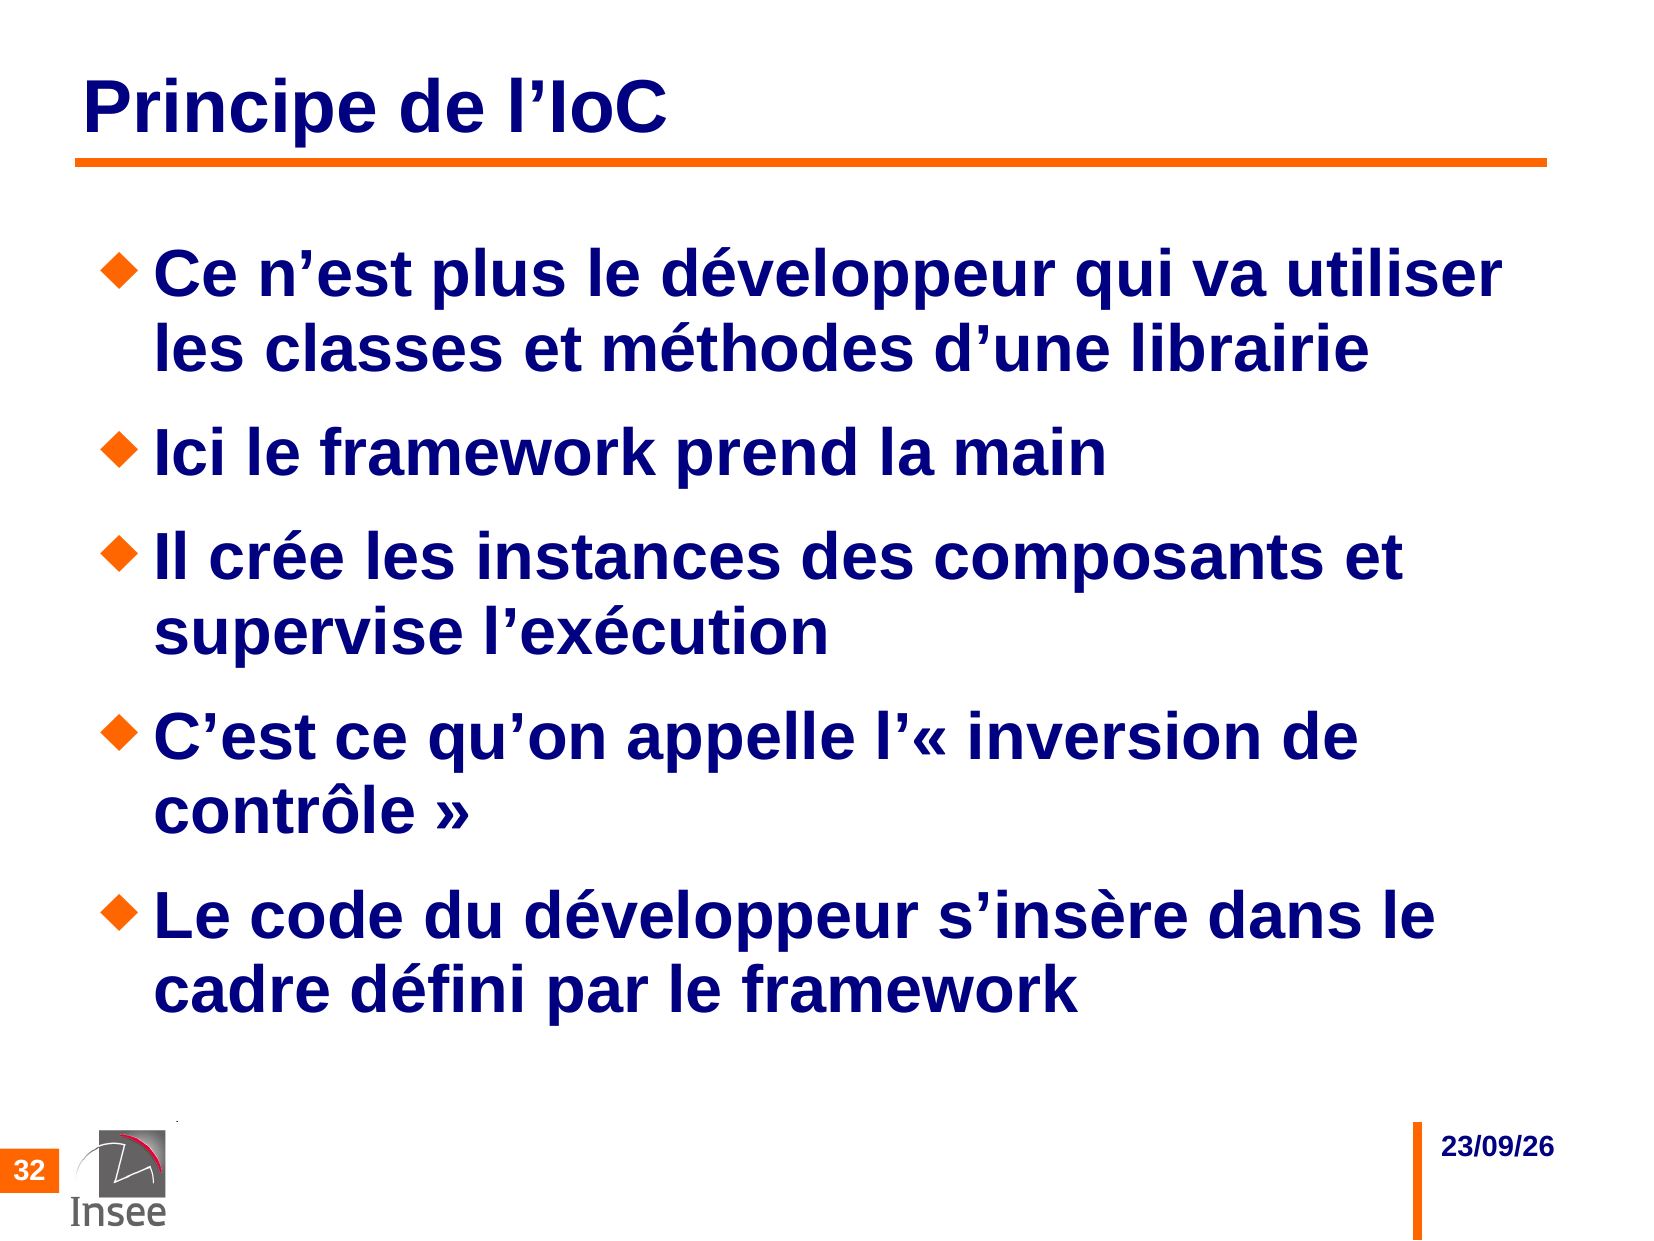

# Principe de l’IoC
Ce n’est plus le développeur qui va utiliser les classes et méthodes d’une librairie
Ici le framework prend la main
Il crée les instances des composants et supervise l’exécution
C’est ce qu’on appelle l’« inversion de contrôle »
Le code du développeur s’insère dans le cadre défini par le framework
32